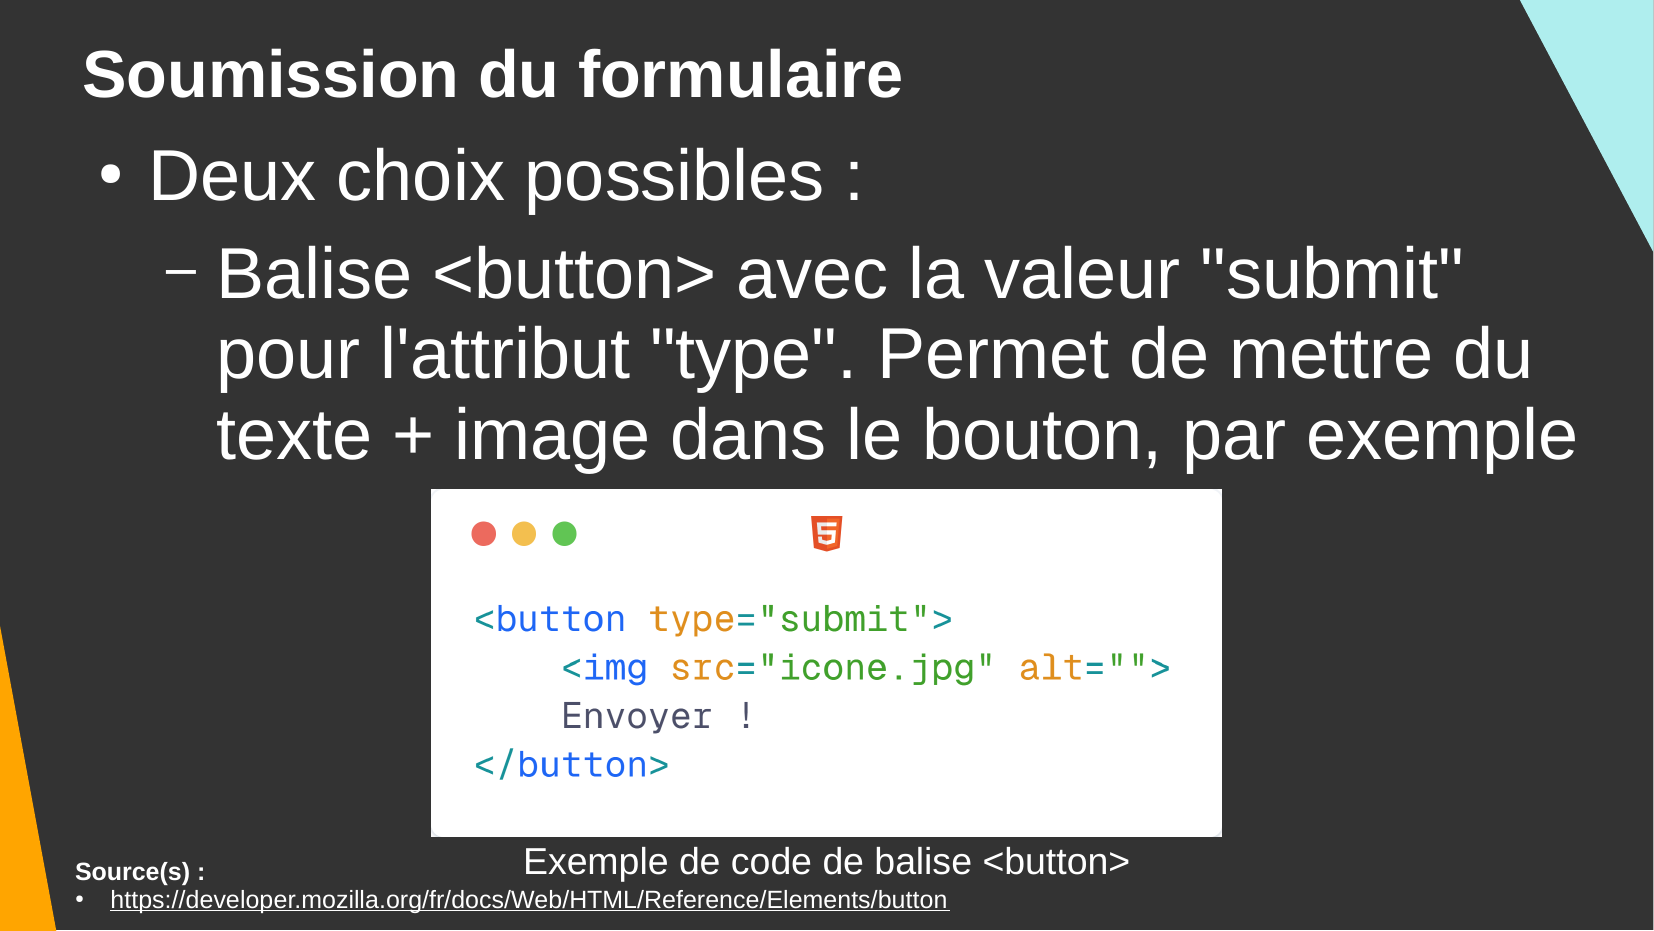

# Soumission du formulaire
Deux choix possibles :
Balise <button> avec la valeur "submit" pour l'attribut "type". Permet de mettre du texte + image dans le bouton, par exemple
Source(s) :
https://developer.mozilla.org/fr/docs/Web/HTML/Reference/Elements/button
Exemple de code de balise <button>